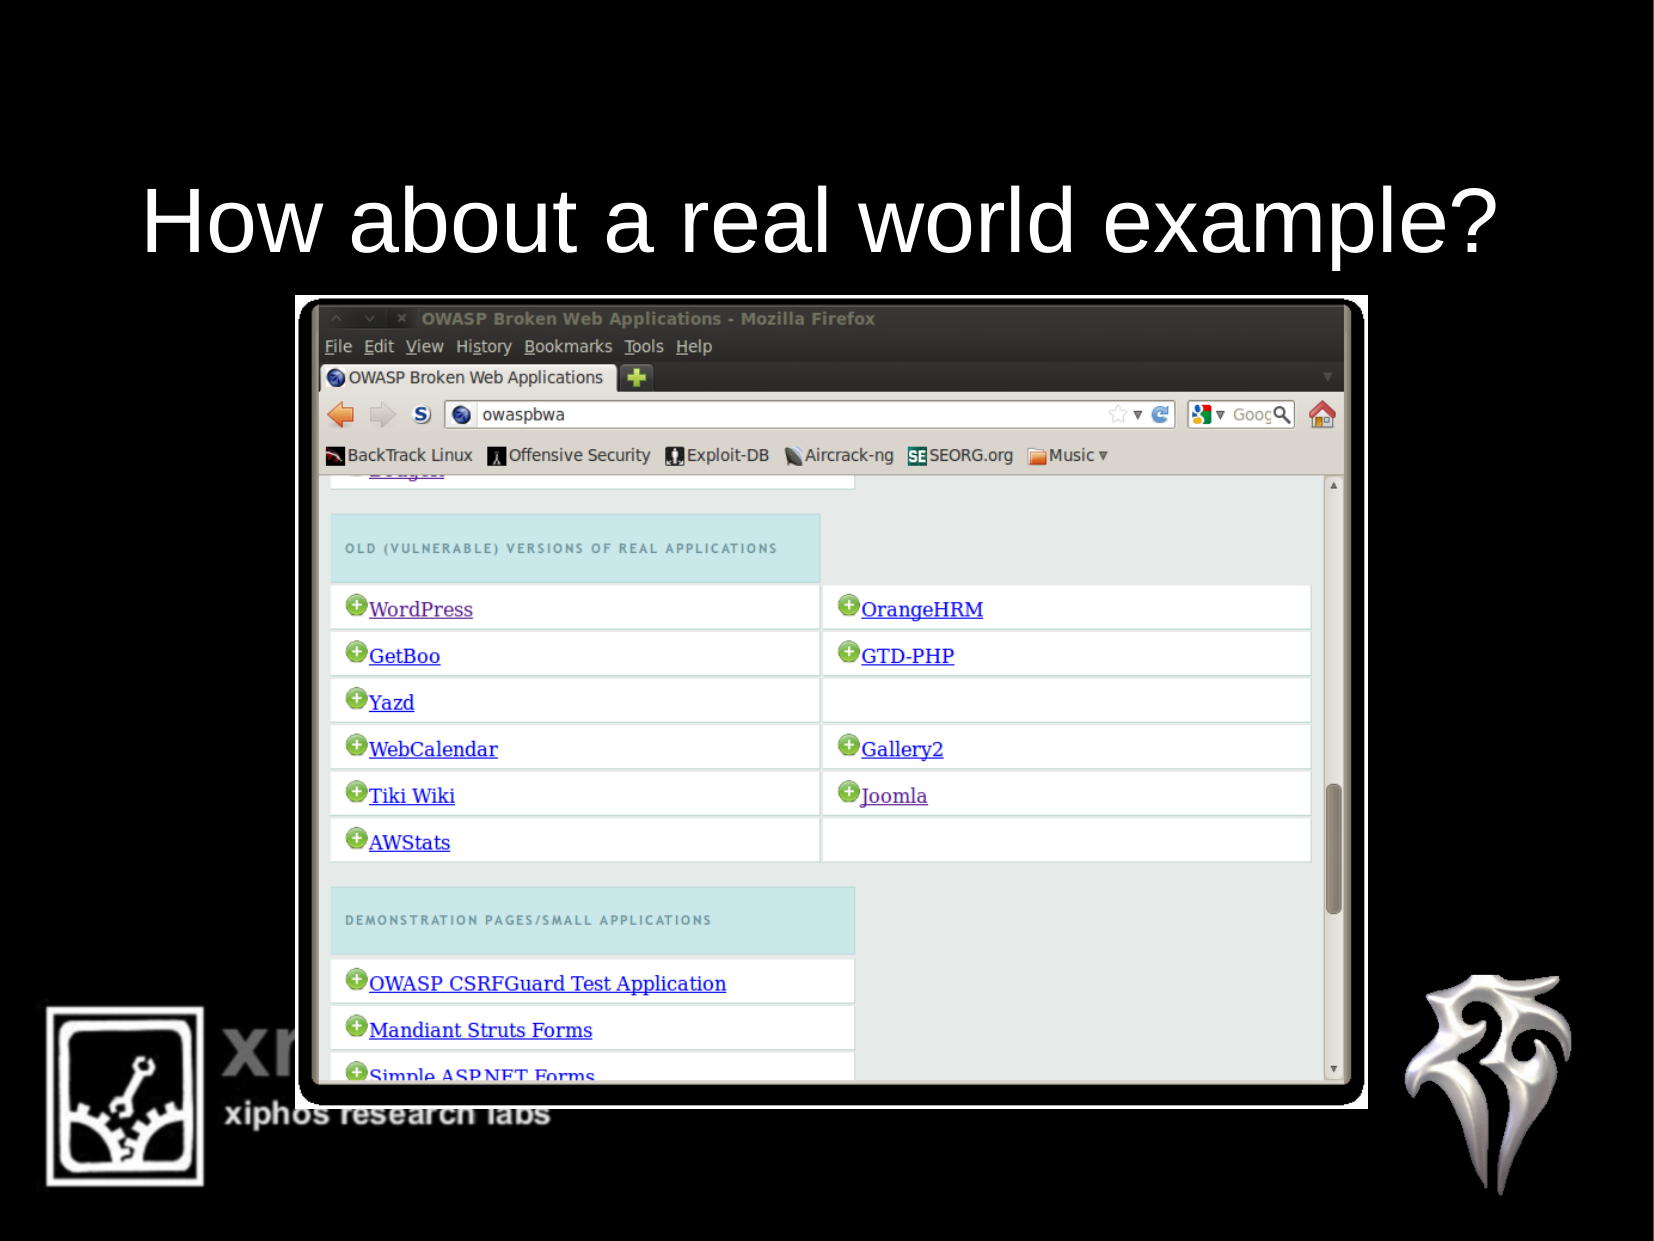

# How about a real world example?